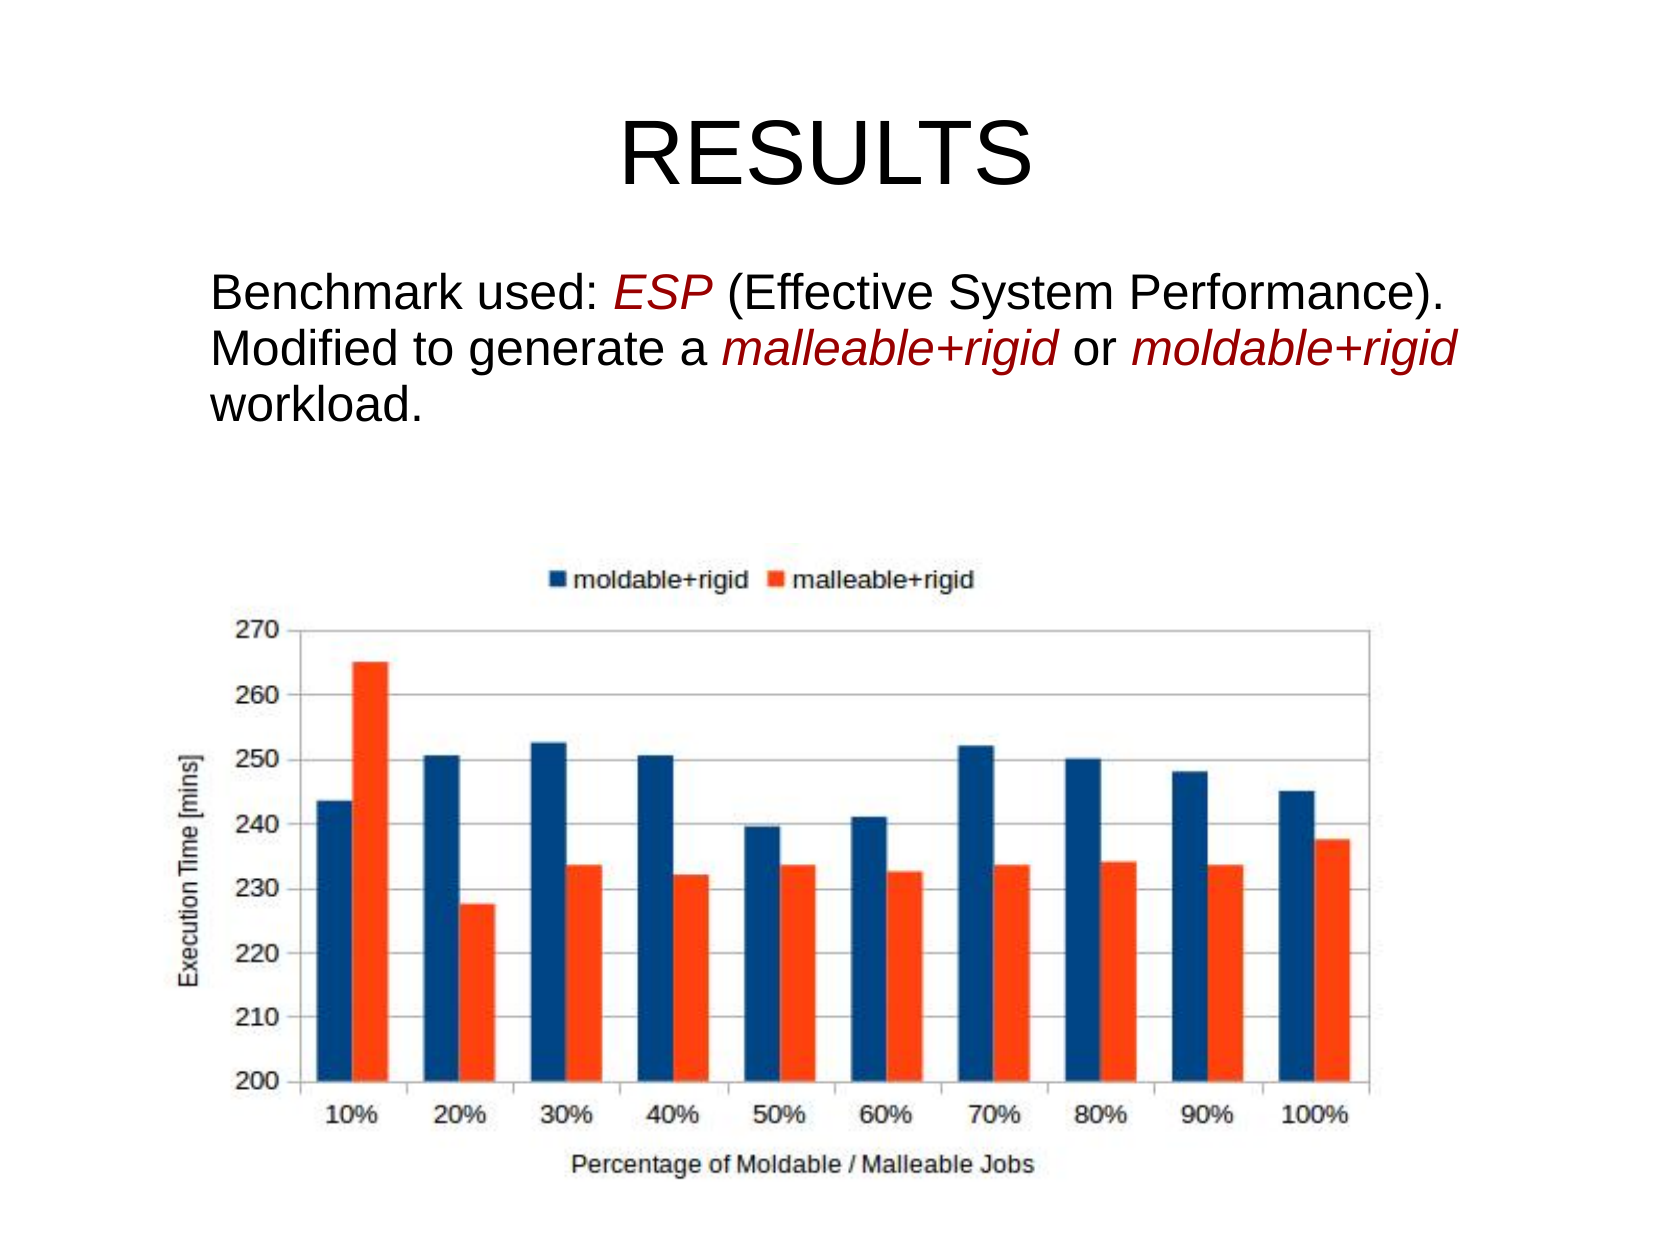

# RESULTS
Benchmark used: ESP (Effective System Performance). Modified to generate a malleable+rigid or moldable+rigid workload.